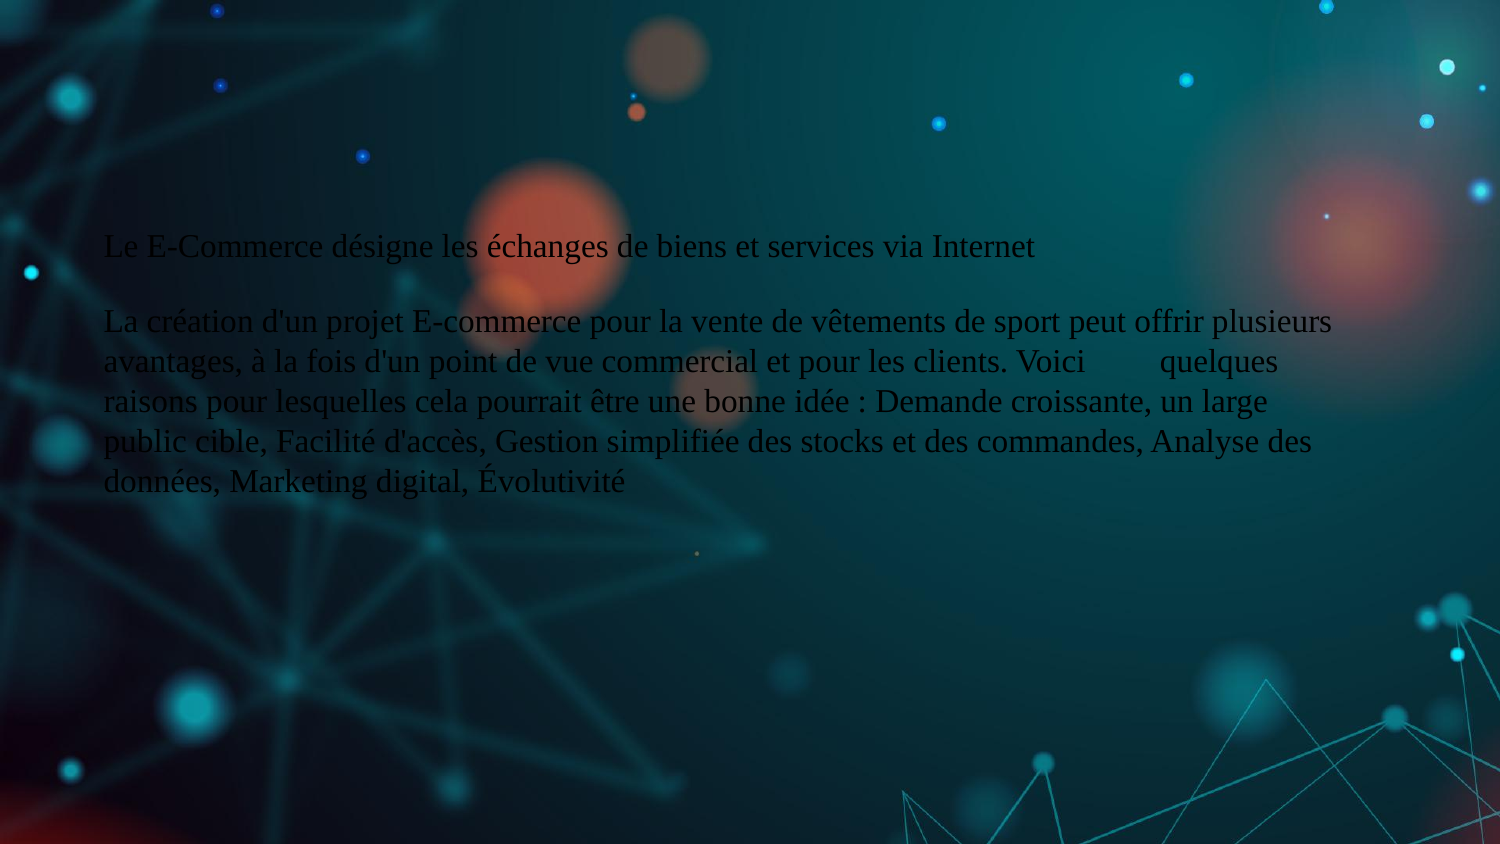

# Le E-Commerce désigne les échanges de biens et services via Internet La création d'un projet E-commerce pour la vente de vêtements de sport peut offrir plusieurs avantages, à la fois d'un point de vue commercial et pour les clients. Voici quelques raisons pour lesquelles cela pourrait être une bonne idée : Demande croissante, un large public cible, Facilité d'accès, Gestion simplifiée des stocks et des commandes, Analyse des données, Marketing digital, Évolutivité